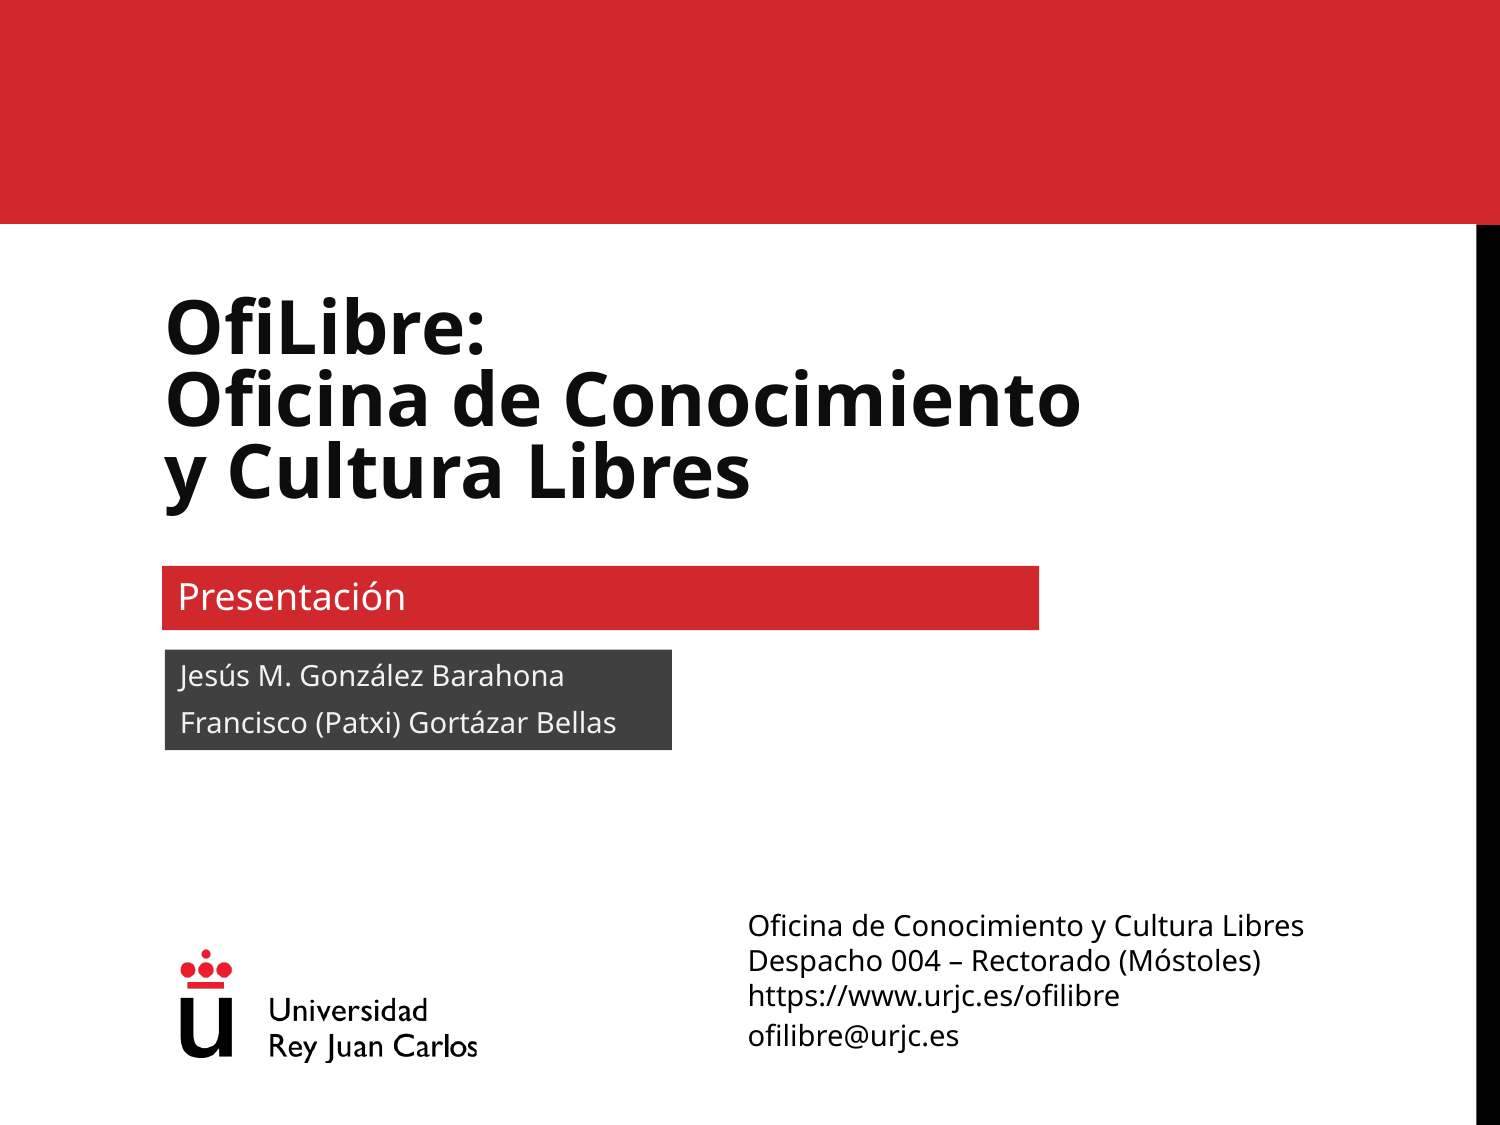

OfiLibre:
Oficina de Conocimiento
y Cultura Libres
Presentación
Jesús M. González Barahona
Francisco (Patxi) Gortázar Bellas
Oficina de Conocimiento y Cultura Libres
Despacho 004 – Rectorado (Móstoles)
https://www.urjc.es/ofilibre
ofilibre@urjc.es